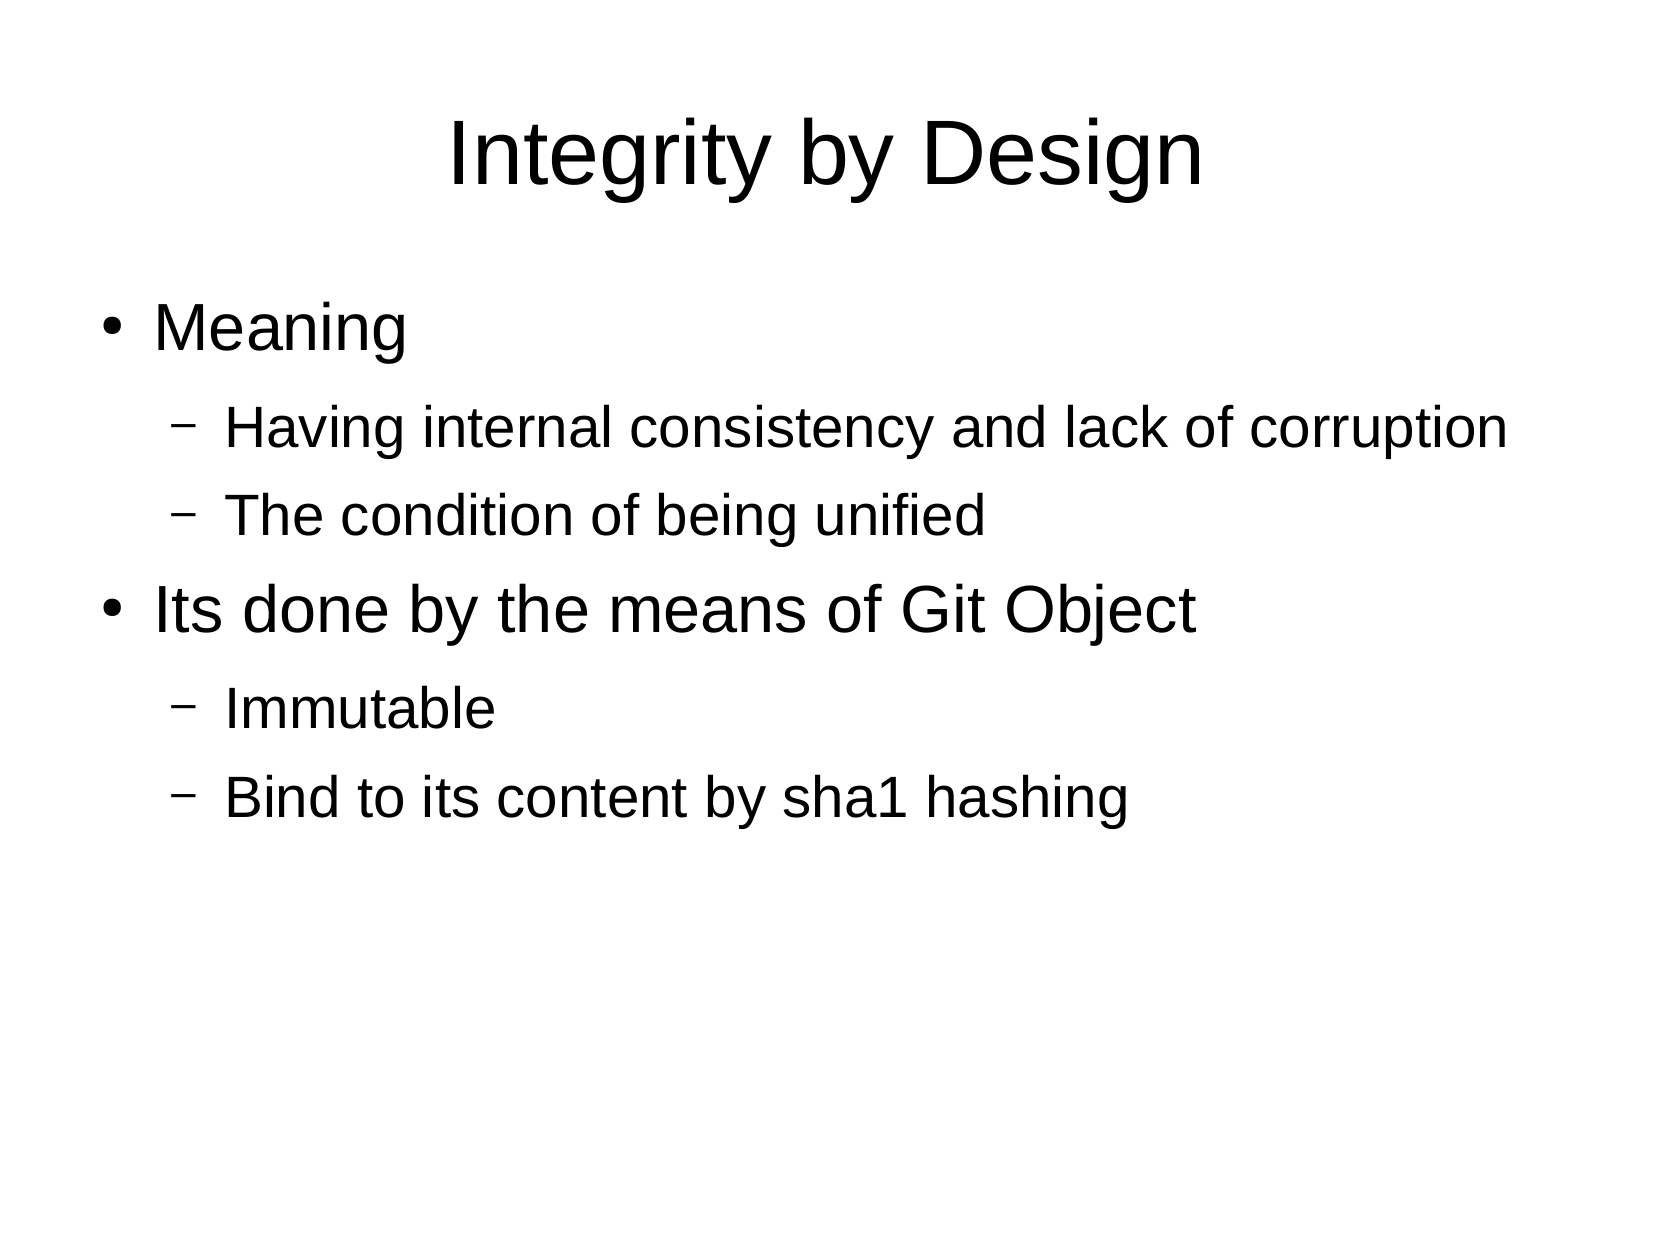

# Integrity by Design
Meaning
Having internal consistency and lack of corruption
The condition of being unified
Its done by the means of Git Object
Immutable
Bind to its content by sha1 hashing